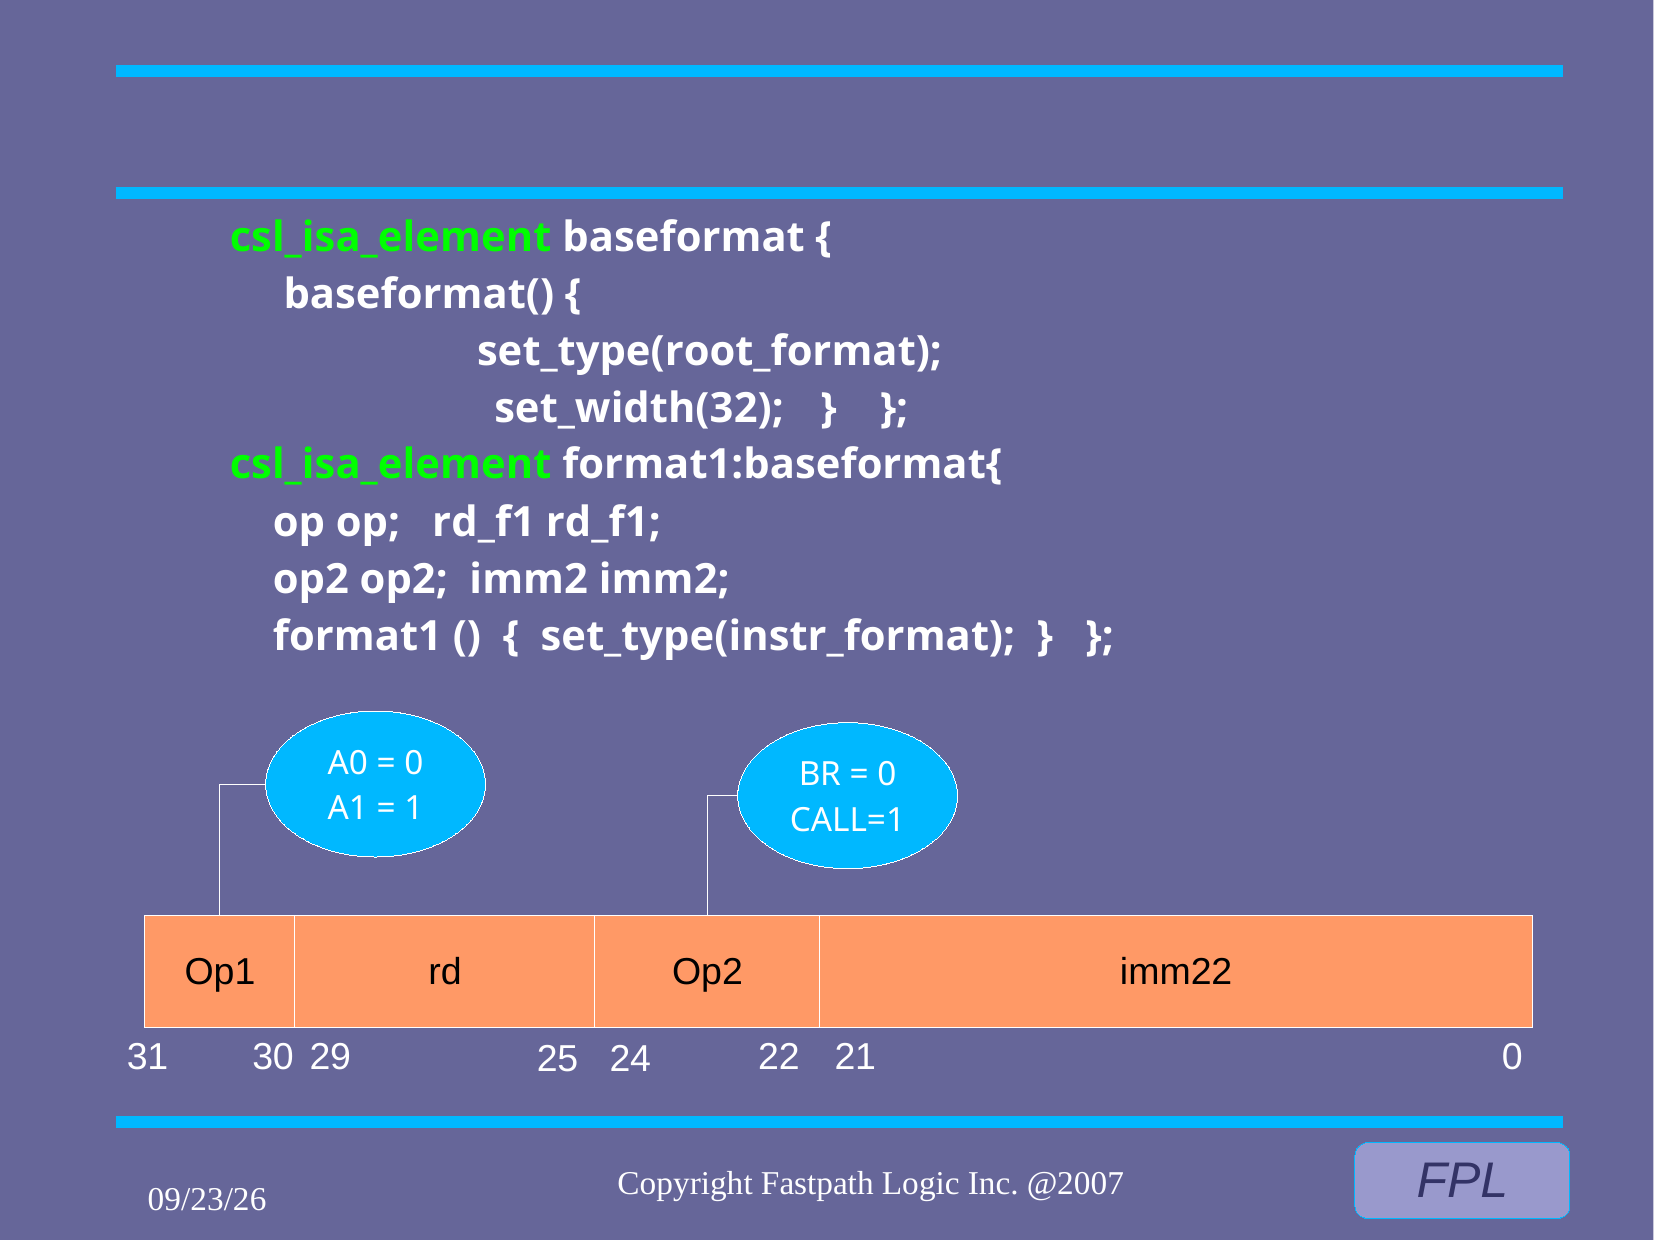

csl_isa_element baseformat {
 baseformat() {
 set_type(root_format);
			 set_width(32); 	} };
csl_isa_element format1:baseformat{
 op op; rd_f1 rd_f1;
 op2 op2; imm2 imm2;
 format1 () { set_type(instr_format); } };
A0 = 0
A1 = 1
BR = 0
CALL=1
Op1
rd
Op2
imm22
31
30
29
22
21
0
25
24
Copyright Fastpath Logic Inc. @2007